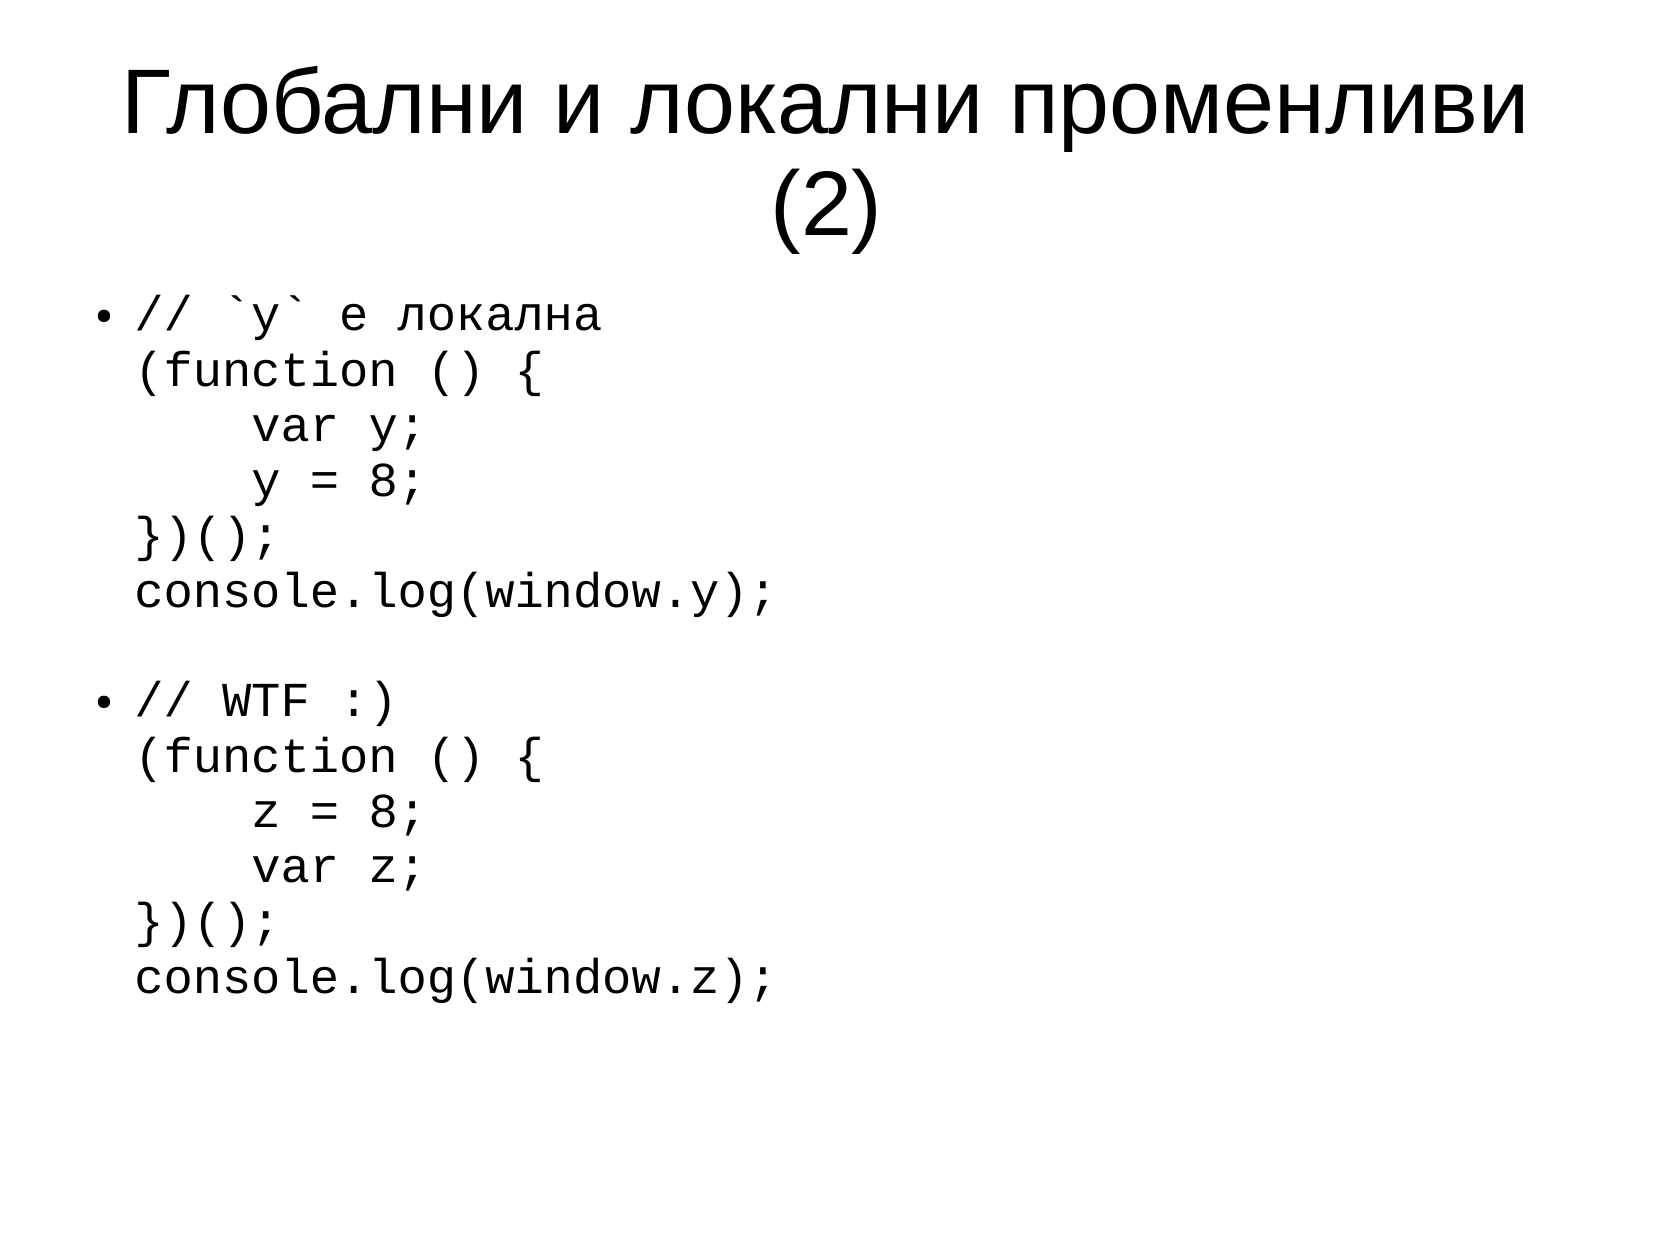

# Глобални и локални променливи (2)
// `y` е локална
(function () {
 var y;
 y = 8;
})();
console.log(window.y);
// WTF :)
(function () {
 z = 8;
 var z;
})();
console.log(window.z);